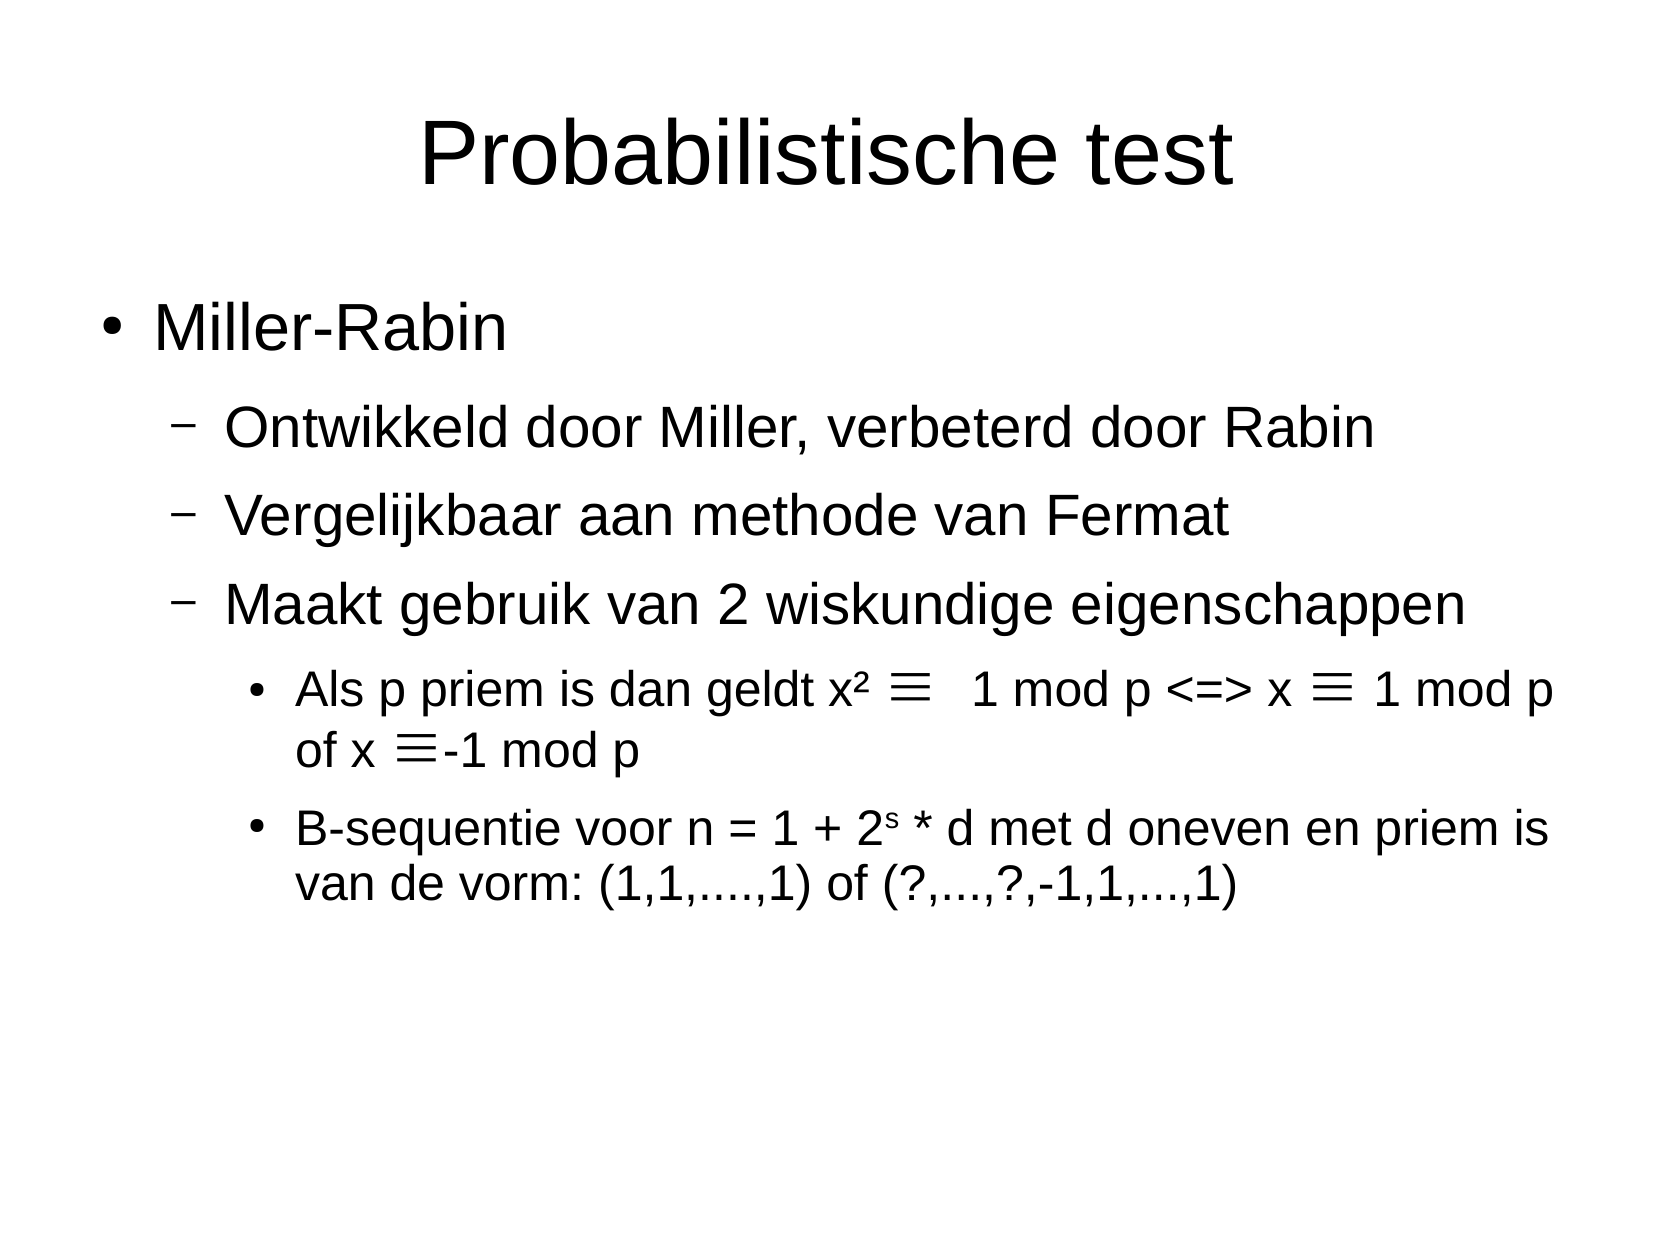

Probabilistische test
# Miller-Rabin
Ontwikkeld door Miller, verbeterd door Rabin
Vergelijkbaar aan methode van Fermat
Maakt gebruik van 2 wiskundige eigenschappen
Als p priem is dan geldt x² ≡ 1 mod p <=> x ≡ 1 mod p of x ≡-1 mod p
B-sequentie voor n = 1 + 2s * d met d oneven en priem is van de vorm: (1,1,....,1) of (?,...,?,-1,1,...,1)